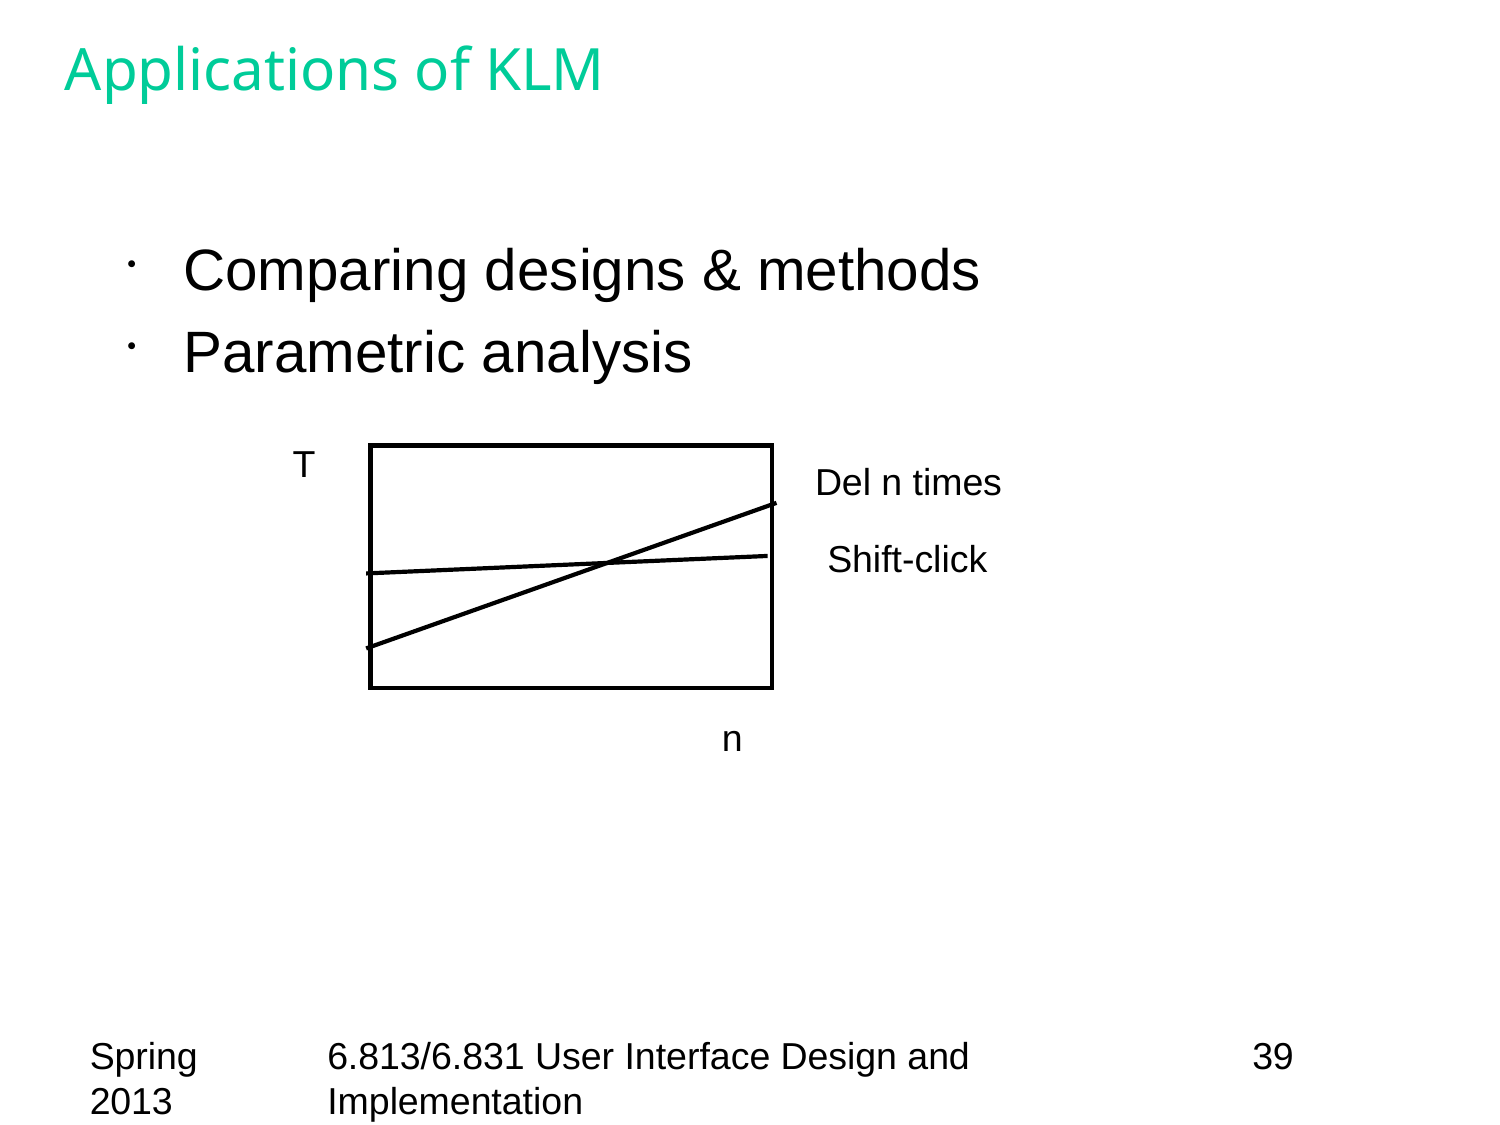

# Applications of KLM
Comparing designs & methods
Parametric analysis
T
Del n times
Shift-click
n
Spring 2013
6.813/6.831 User Interface Design and Implementation